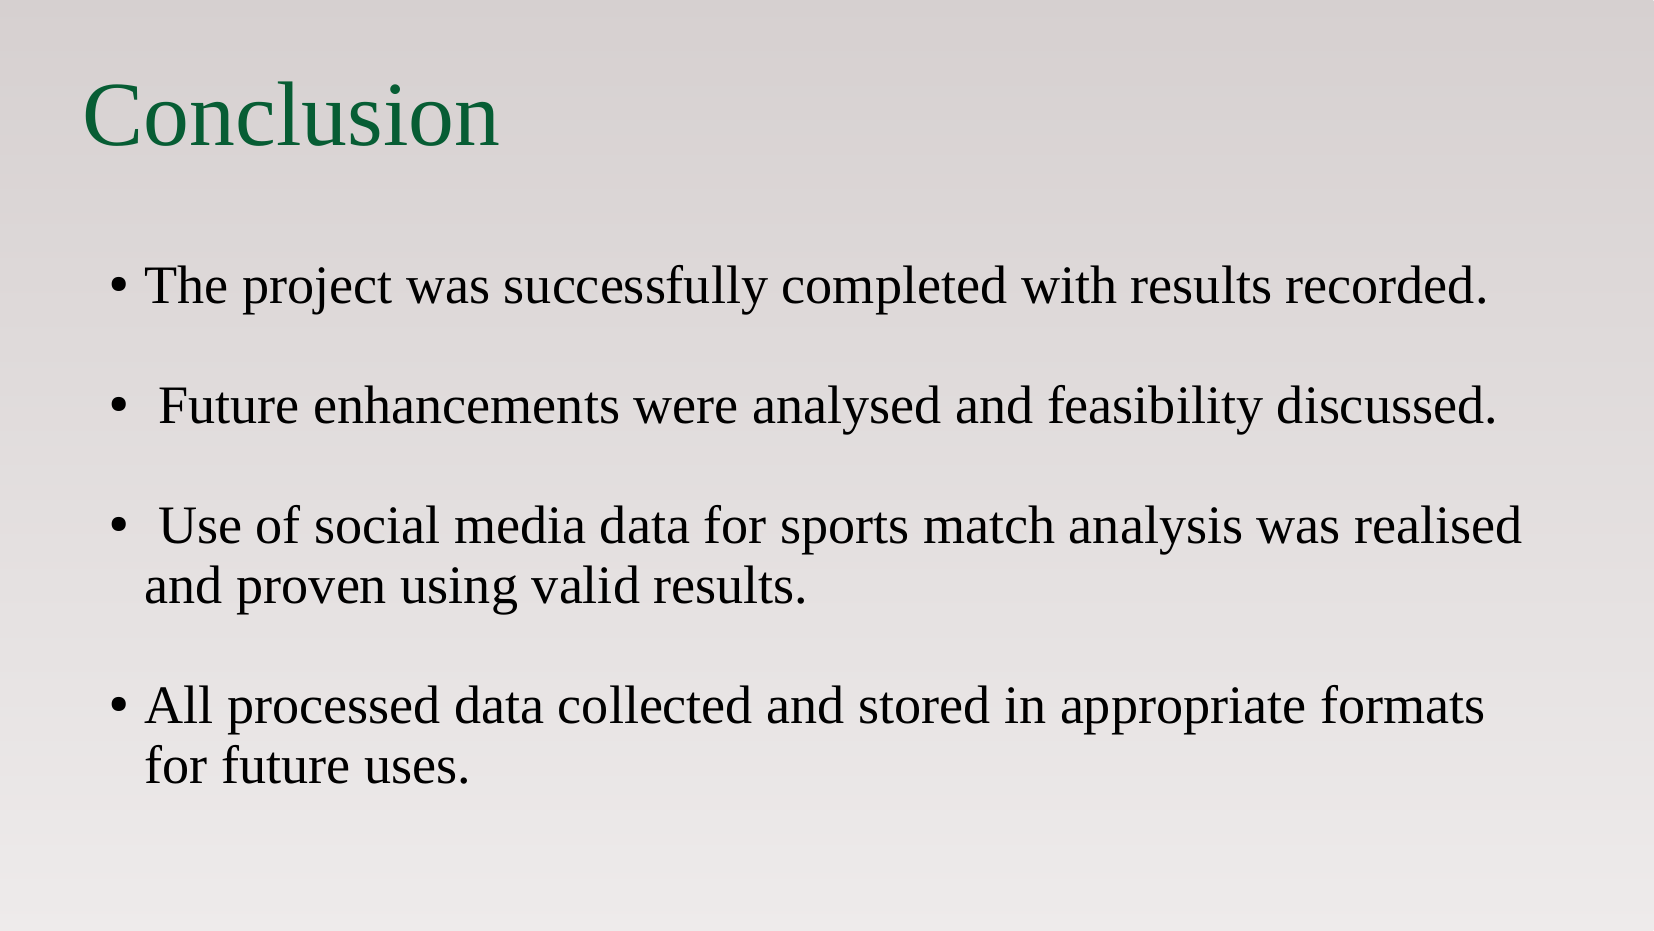

# Conclusion
The project was successfully completed with results recorded.
 Future enhancements were analysed and feasibility discussed.
 Use of social media data for sports match analysis was realised and proven using valid results.
All processed data collected and stored in appropriate formats for future uses.